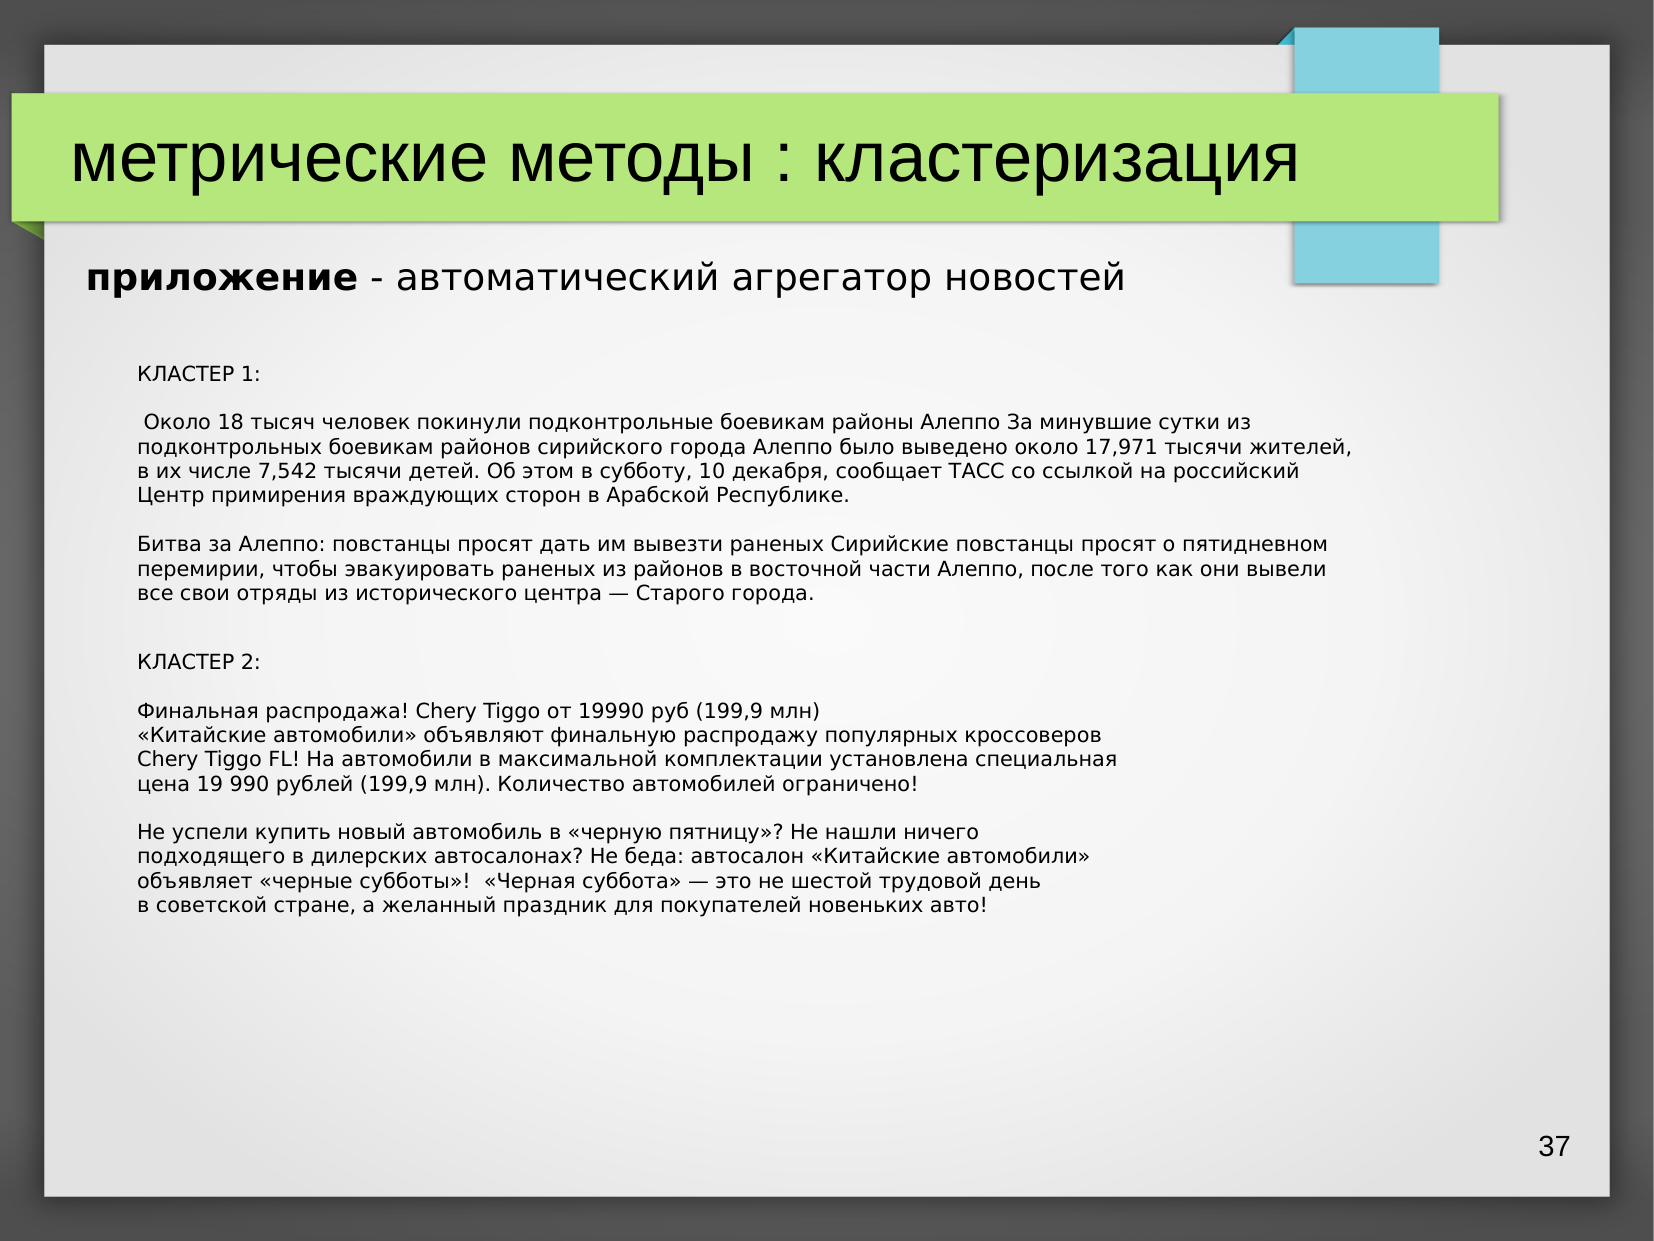

# метрические методы : кластеризация
приложение - автоматический агрегатор новостей
КЛАСТЕР 1:
 Около 18 тысяч человек покинули подконтрольные боевикам районы Алеппо За минувшие сутки из подконтрольных боевикам районов сирийского города Алеппо было выведено около 17,971 тысячи жителей, в их числе 7,542 тысячи детей. Об этом в субботу, 10 декабря, сообщает ТАСС со ссылкой на российский Центр примирения враждующих сторон в Арабской Республике.
Битва за Алеппо: повстанцы просят дать им вывезти раненых Сирийские повстанцы просят о пятидневном перемирии, чтобы эвакуировать раненых из районов в восточной части Алеппо, после того как они вывели все свои отряды из исторического центра — Старого города.
КЛАСТЕР 2:
Финальная распродажа! Chery Tiggo от 19990 руб (199,9 млн)
«Китайские автомобили» объявляют финальную распродажу популярных кроссоверов
Chery Tiggo FL! На автомобили в максимальной комплектации установлена специальная
цена 19 990 рублей (199,9 млн). Количество автомобилей ограничено!
Не успели купить новый автомобиль в «черную пятницу»? Не нашли ничего
подходящего в дилерских автосалонах? Не беда: автосалон «Китайские автомобили»
объявляет «черные субботы»! «Черная суббота» — это не шестой трудовой день
в советской стране, а желанный праздник для покупателей новеньких авто!
37